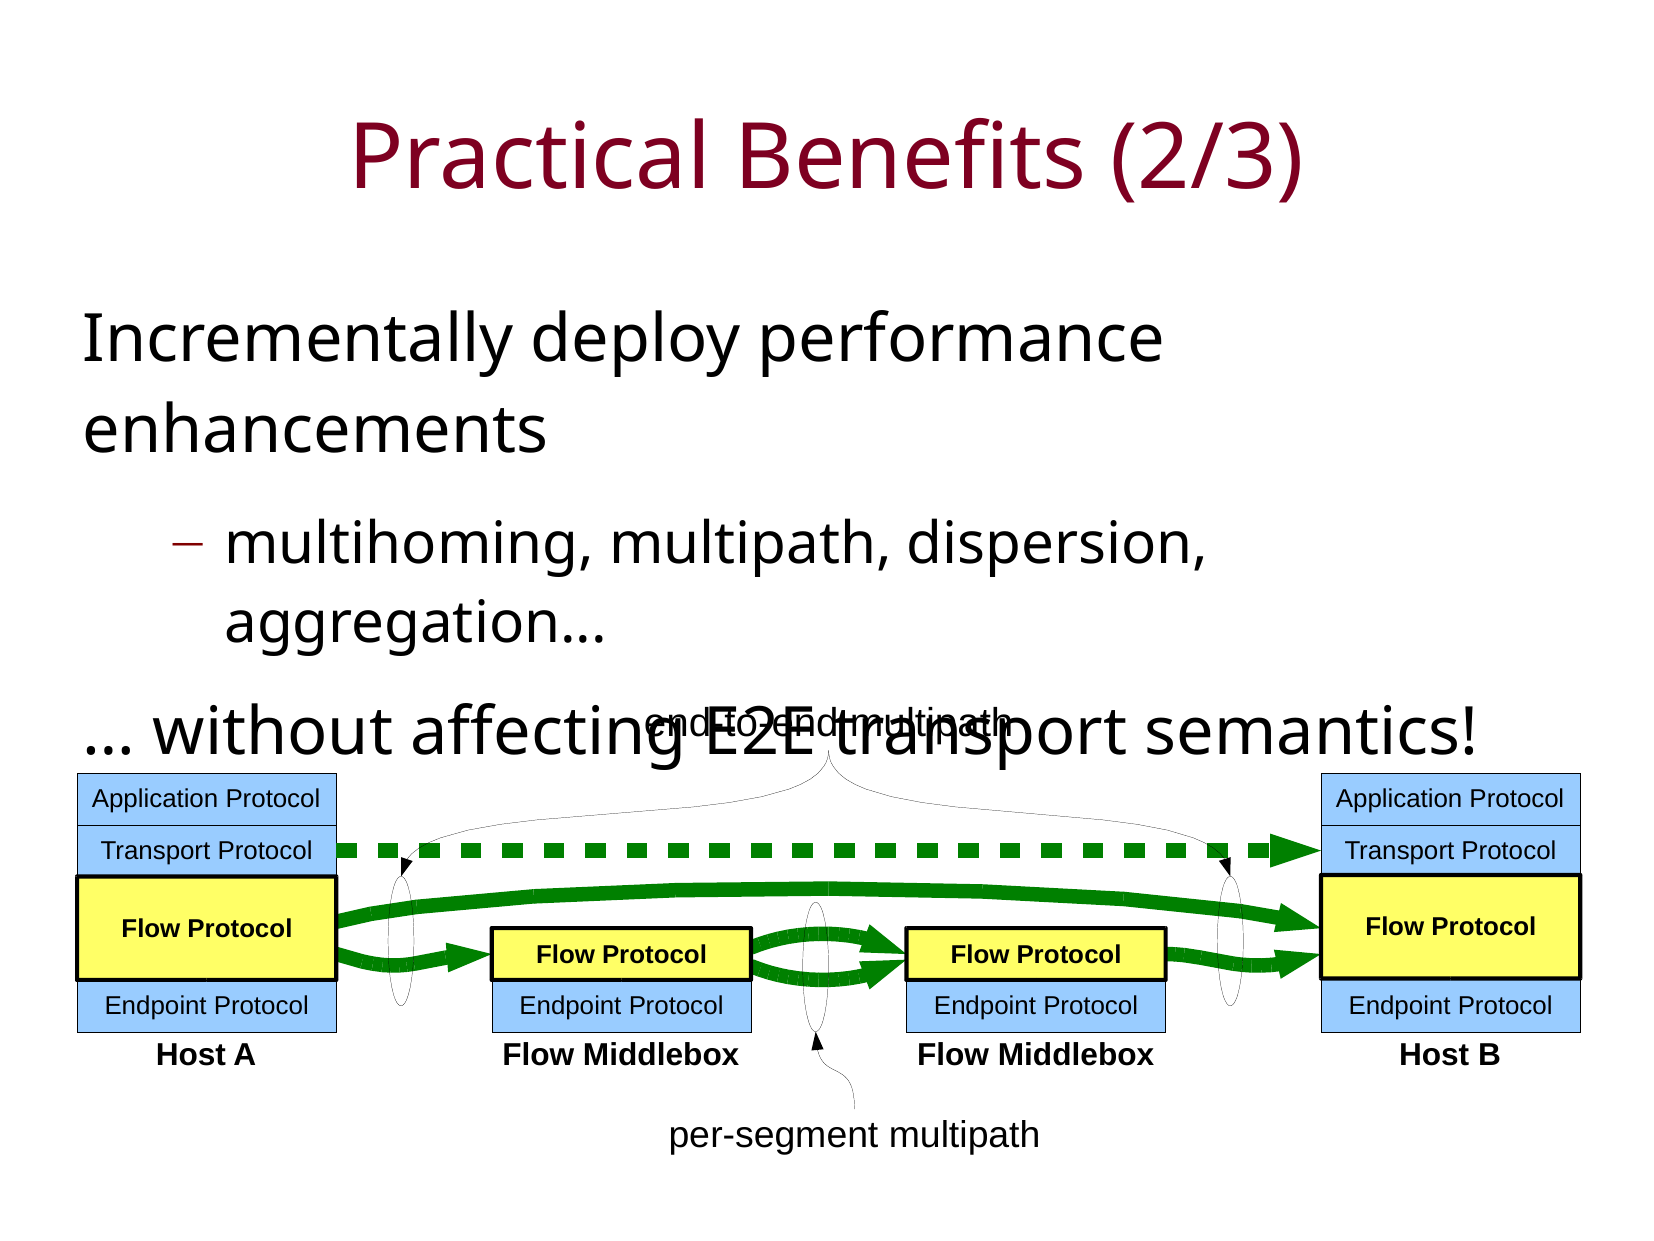

# Practical Benefits (2/3)
Incrementally deploy performance enhancements
multihoming, multipath, dispersion, aggregation...
… without affecting E2E transport semantics!